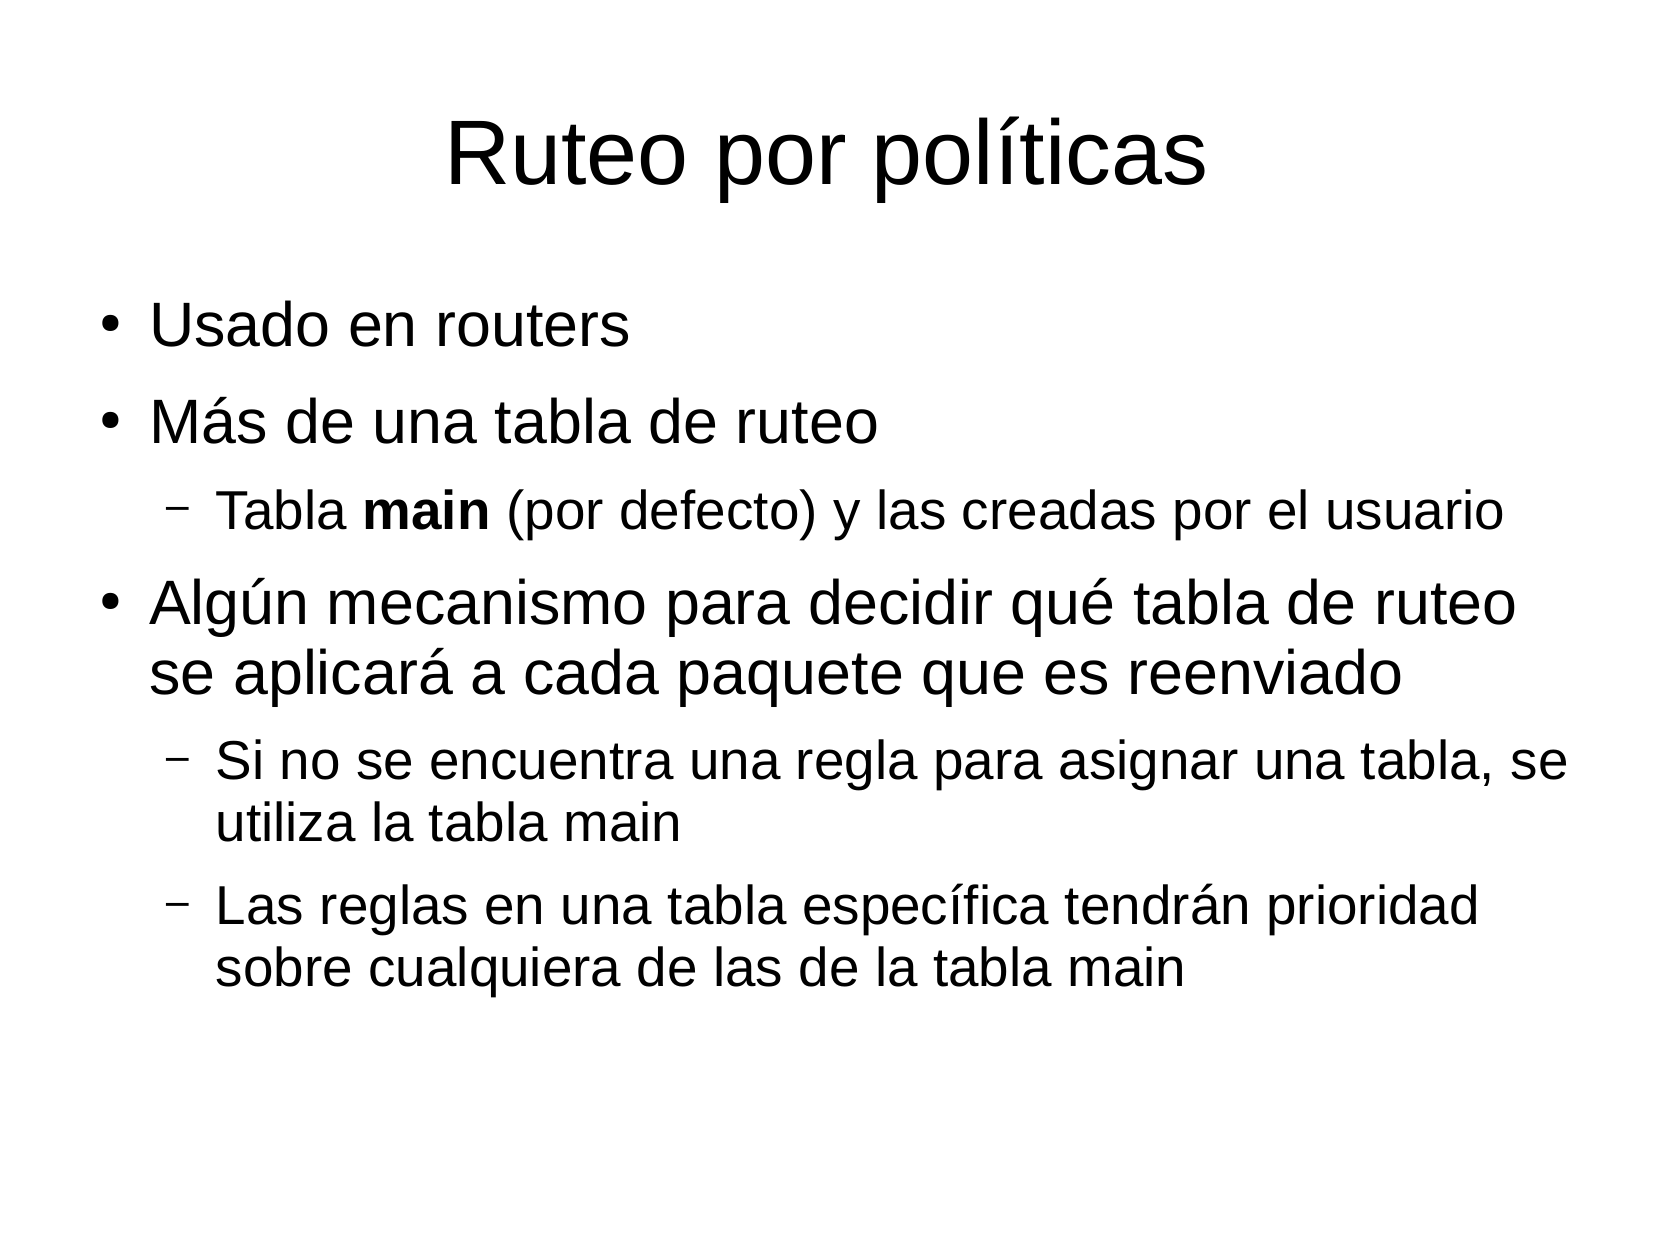

# Ruteo por políticas
Usado en routers
Más de una tabla de ruteo
Tabla main (por defecto) y las creadas por el usuario
Algún mecanismo para decidir qué tabla de ruteo se aplicará a cada paquete que es reenviado
Si no se encuentra una regla para asignar una tabla, se utiliza la tabla main
Las reglas en una tabla específica tendrán prioridad sobre cualquiera de las de la tabla main